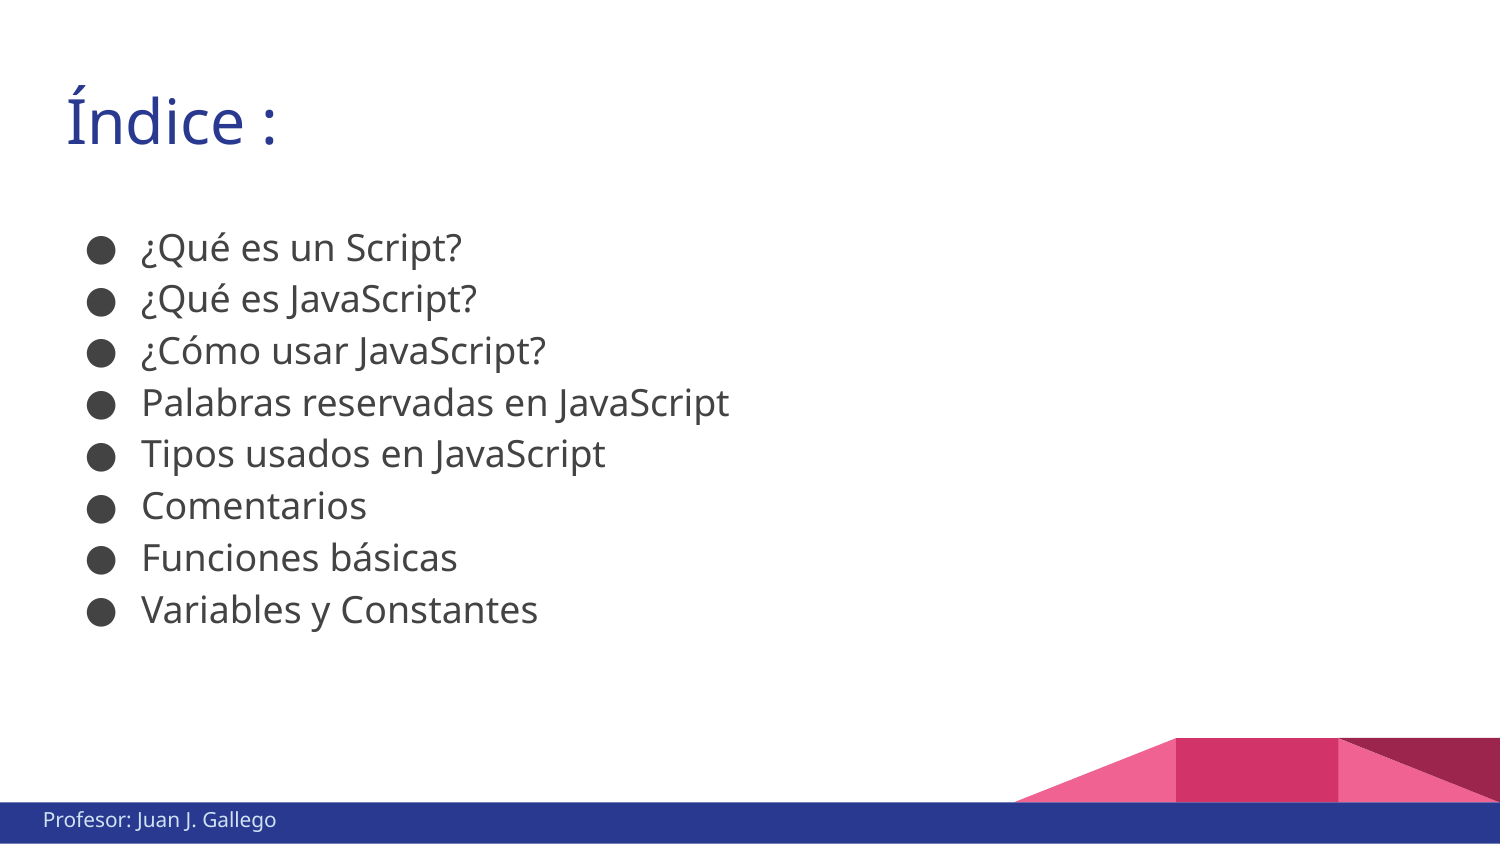

# Índice :
¿Qué es un Script?
¿Qué es JavaScript?
¿Cómo usar JavaScript?
Palabras reservadas en JavaScript
Tipos usados en JavaScript
Comentarios
Funciones básicas
Variables y Constantes